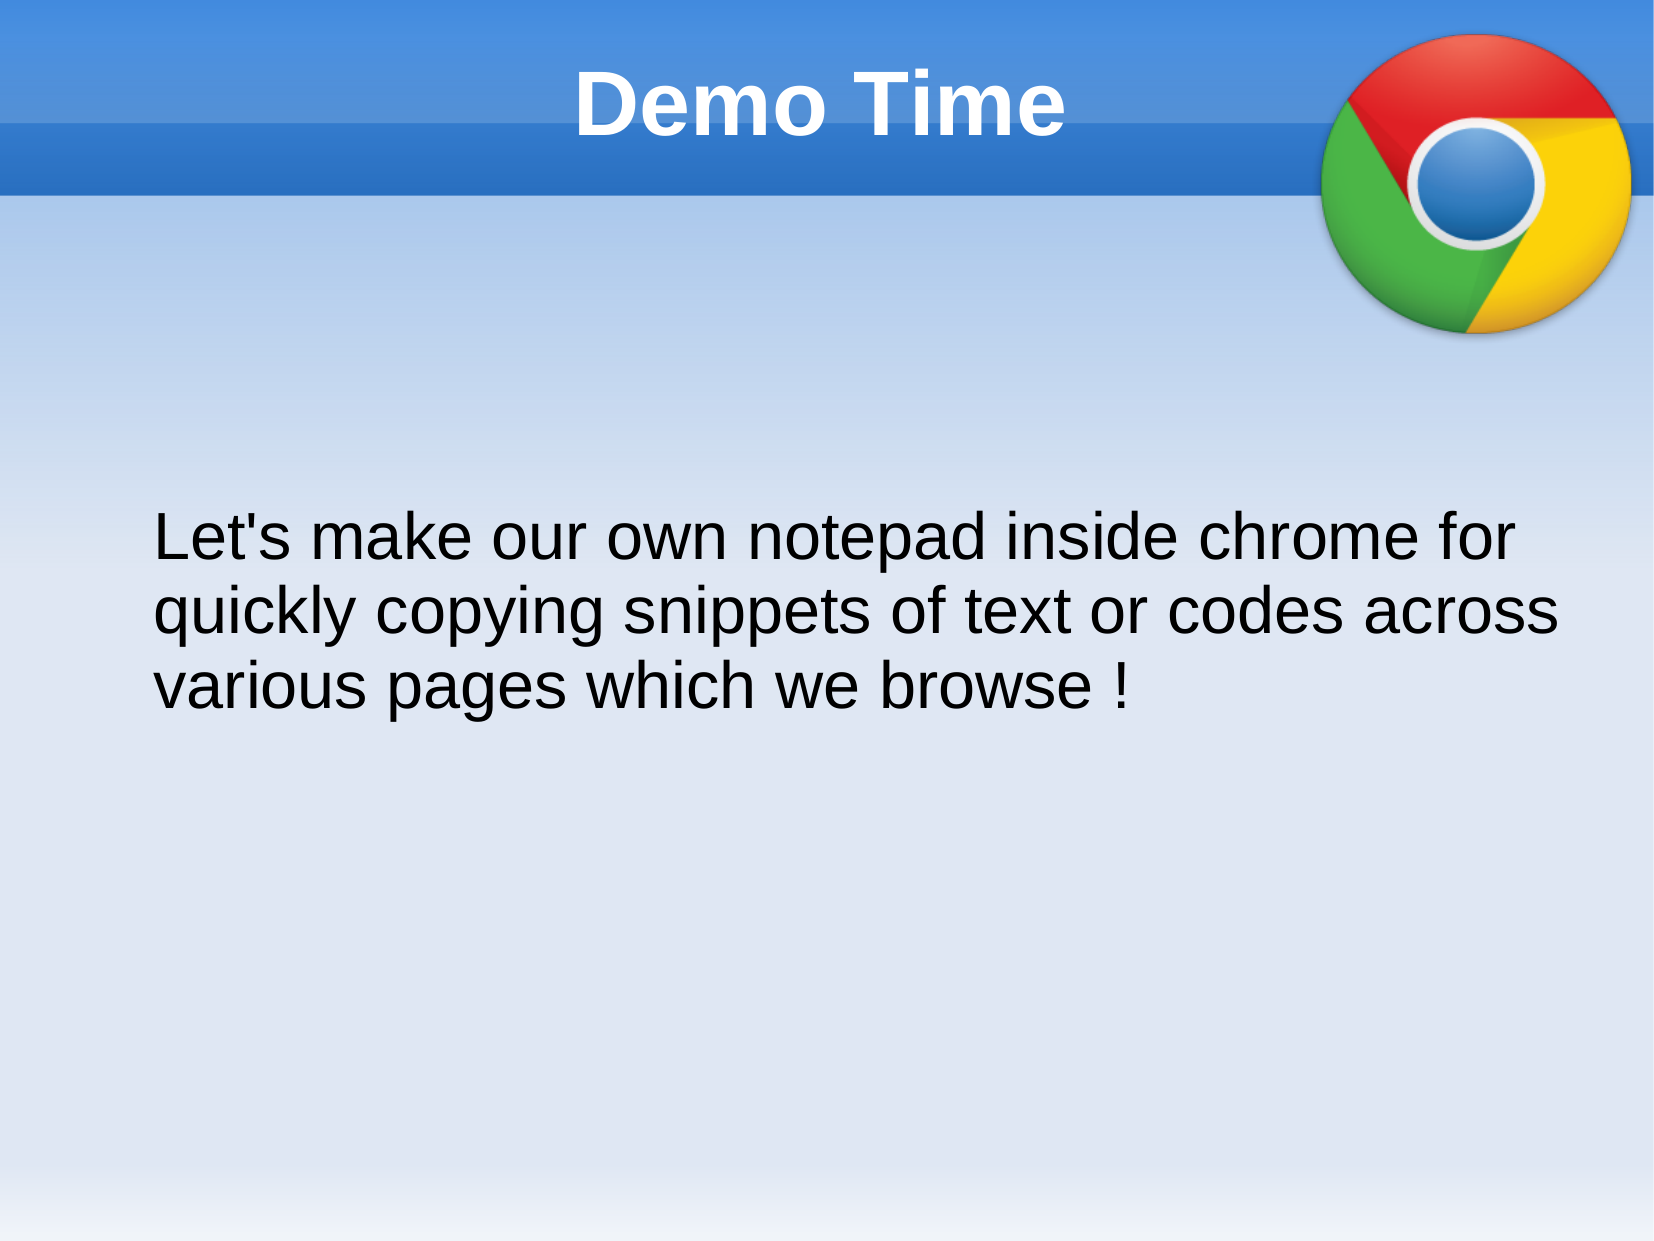

# Demo Time
Let's make our own notepad inside chrome for quickly copying snippets of text or codes across various pages which we browse !